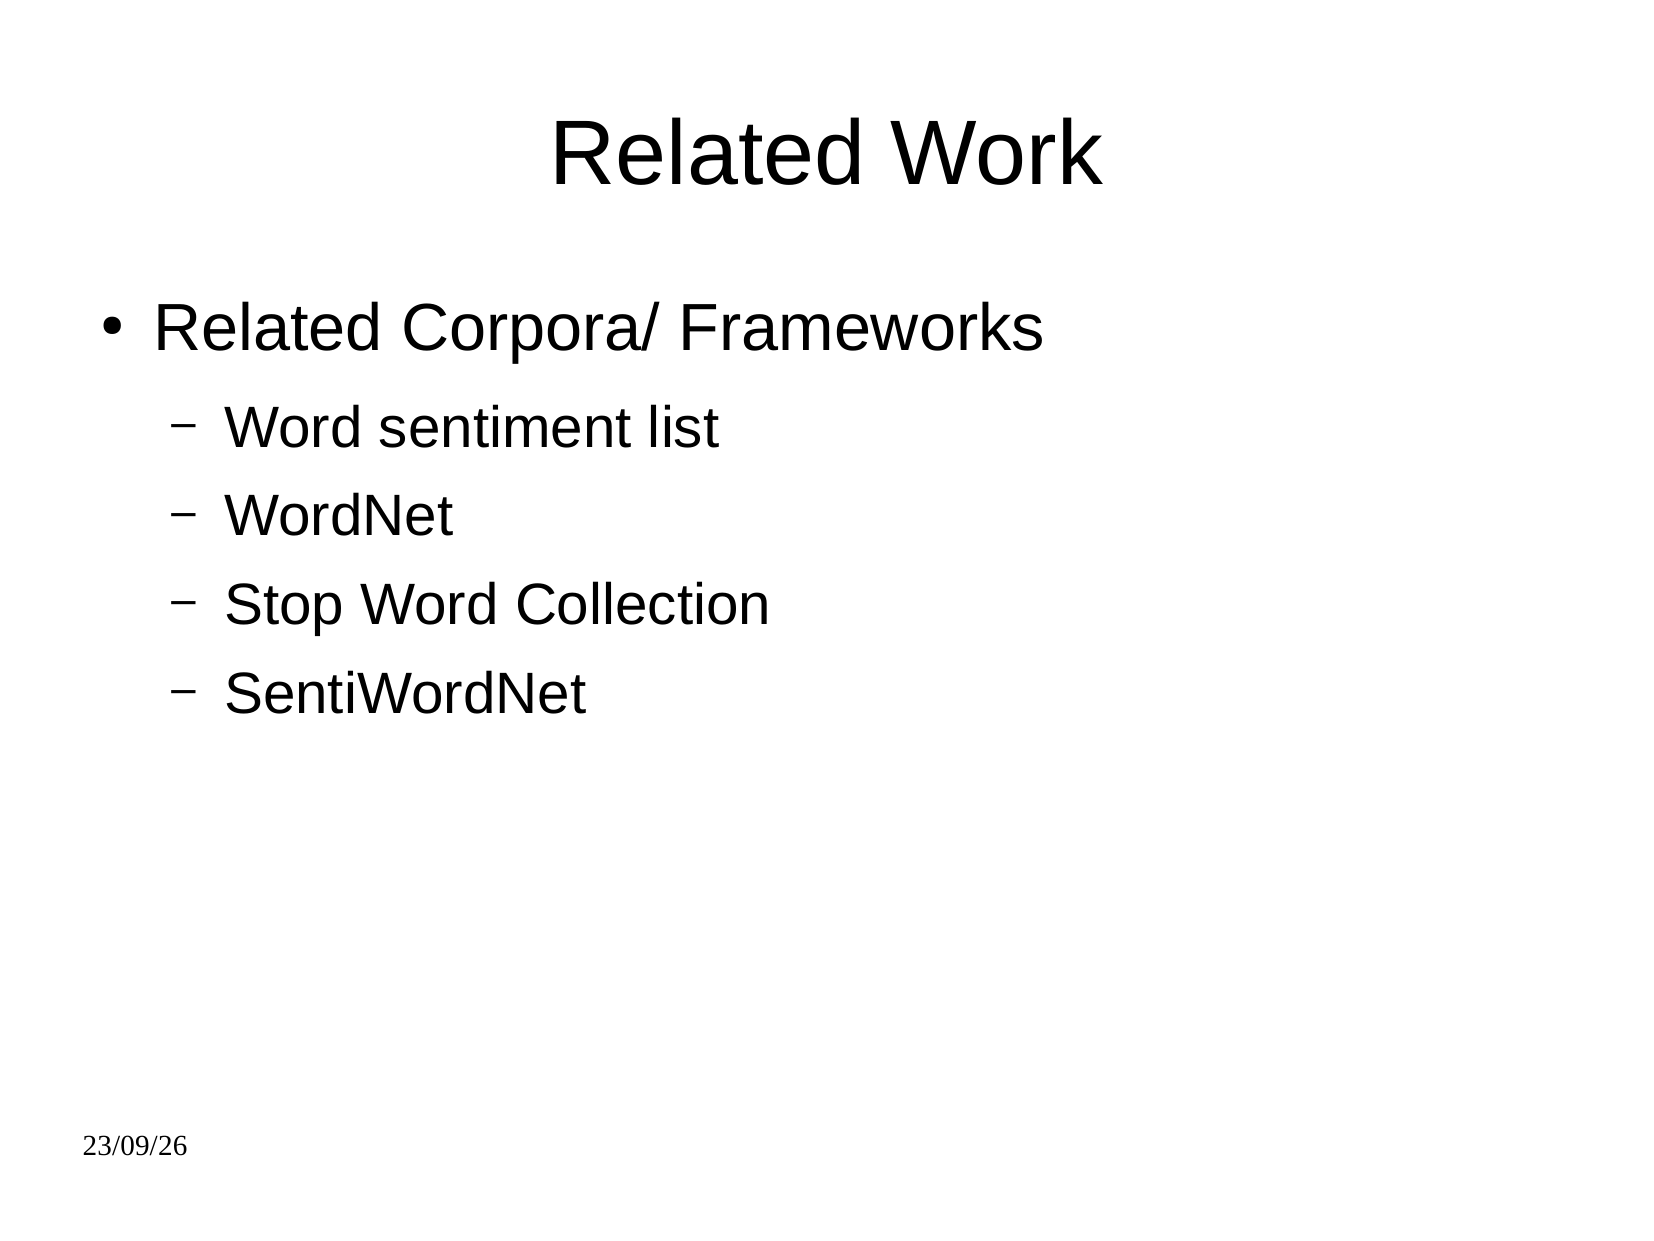

# Related Work
Related Corpora/ Frameworks
Word sentiment list
WordNet
Stop Word Collection
SentiWordNet